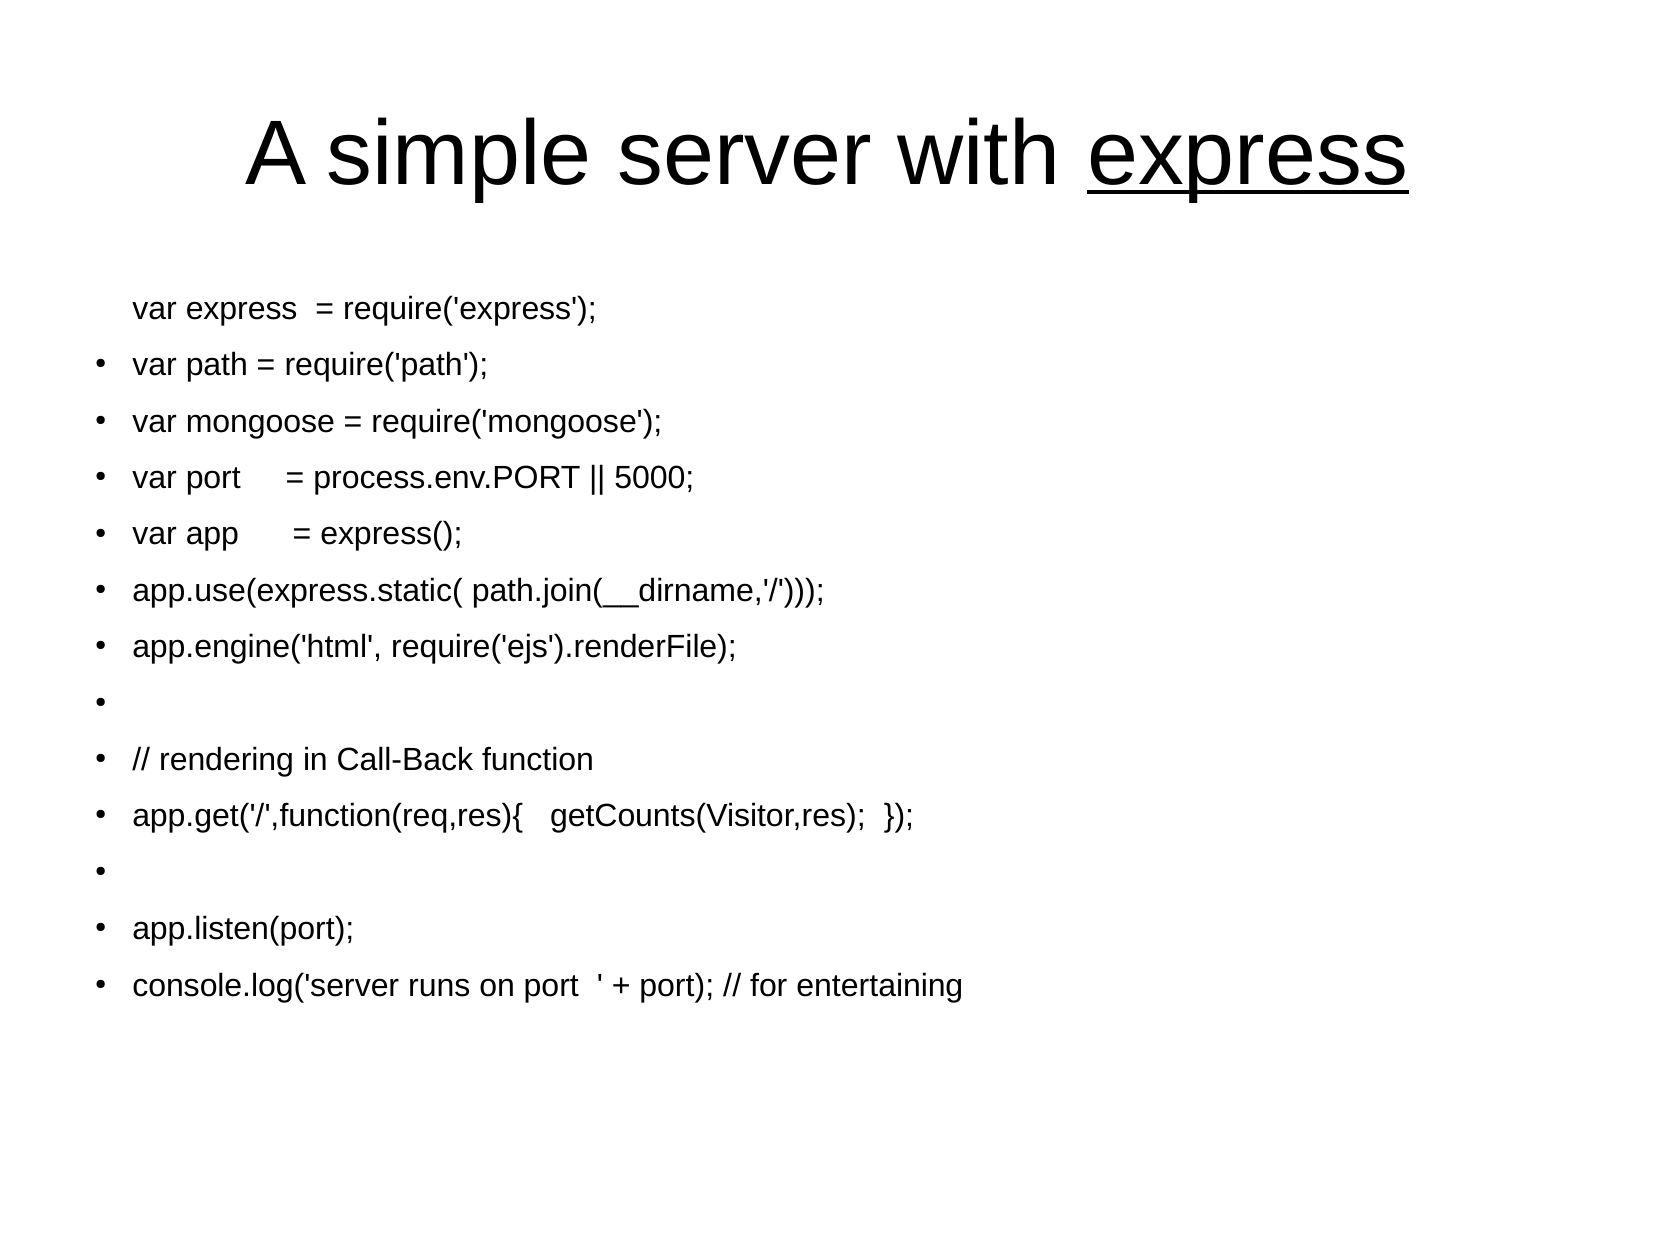

# A simple server with express
var express = require('express');
var path = require('path');
var mongoose = require('mongoose');
var port = process.env.PORT || 5000;
var app = express();
app.use(express.static( path.join(__dirname,'/')));
app.engine('html', require('ejs').renderFile);
// rendering in Call-Back function
app.get('/',function(req,res){ getCounts(Visitor,res); });
app.listen(port);
console.log('server runs on port ' + port); // for entertaining